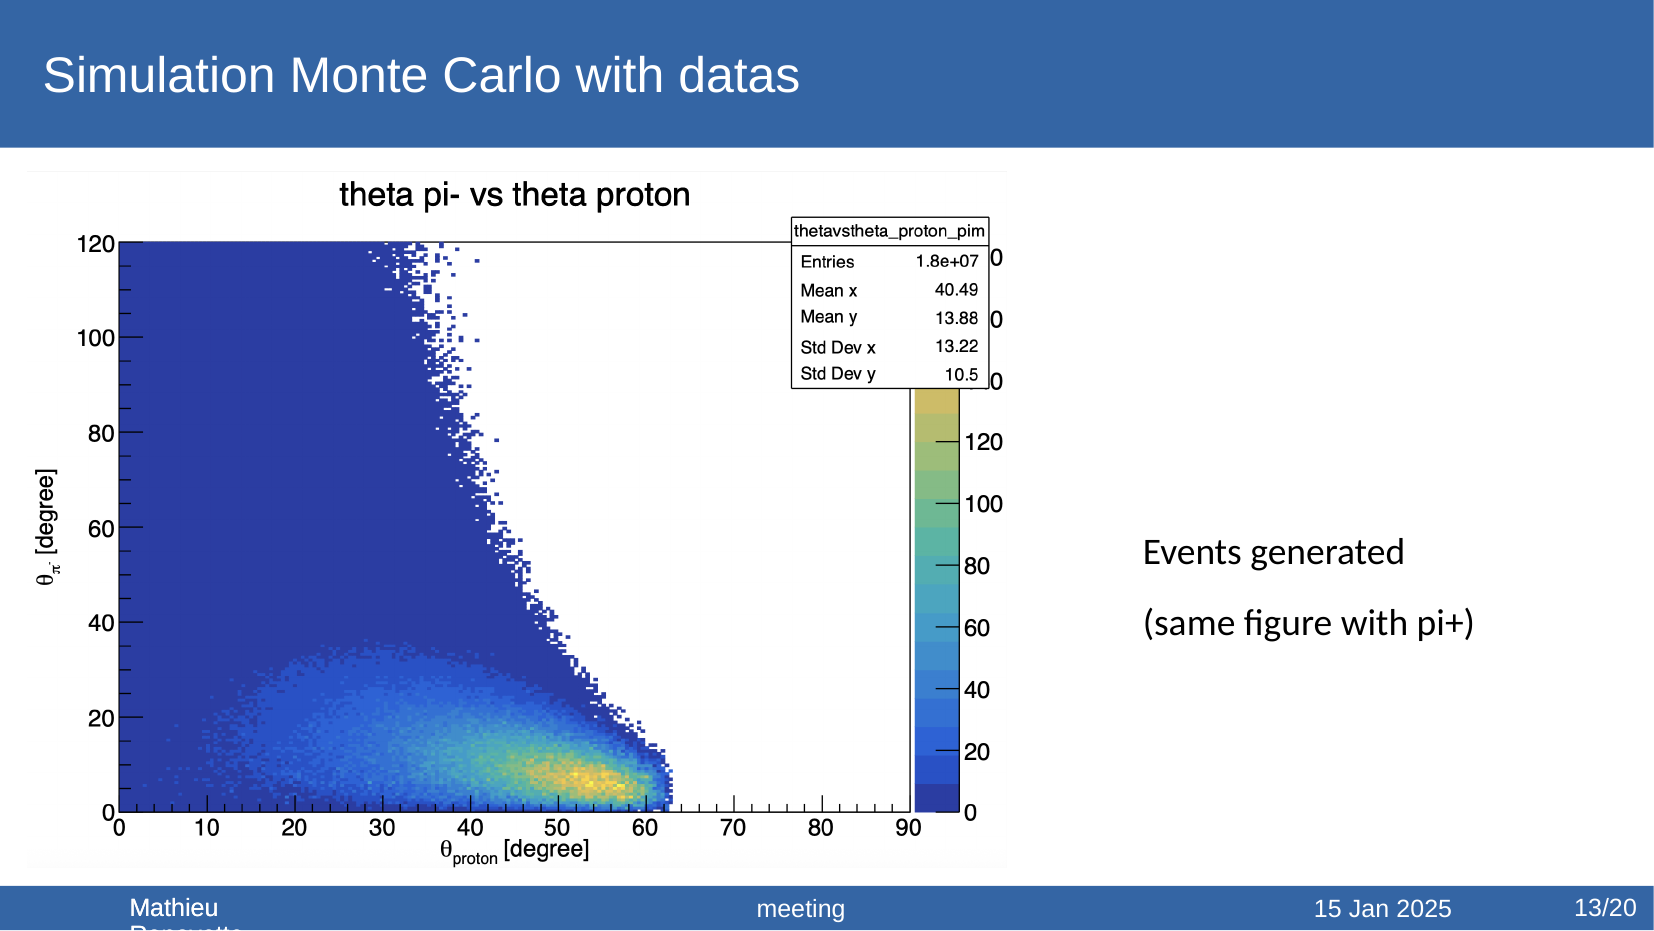

Simulation Monte Carlo with datas
Events generated
(same figure with pi+)
Mathieu Ronayette
13/20
Mathieu Ronayette
 meeting
15 Jan 2025